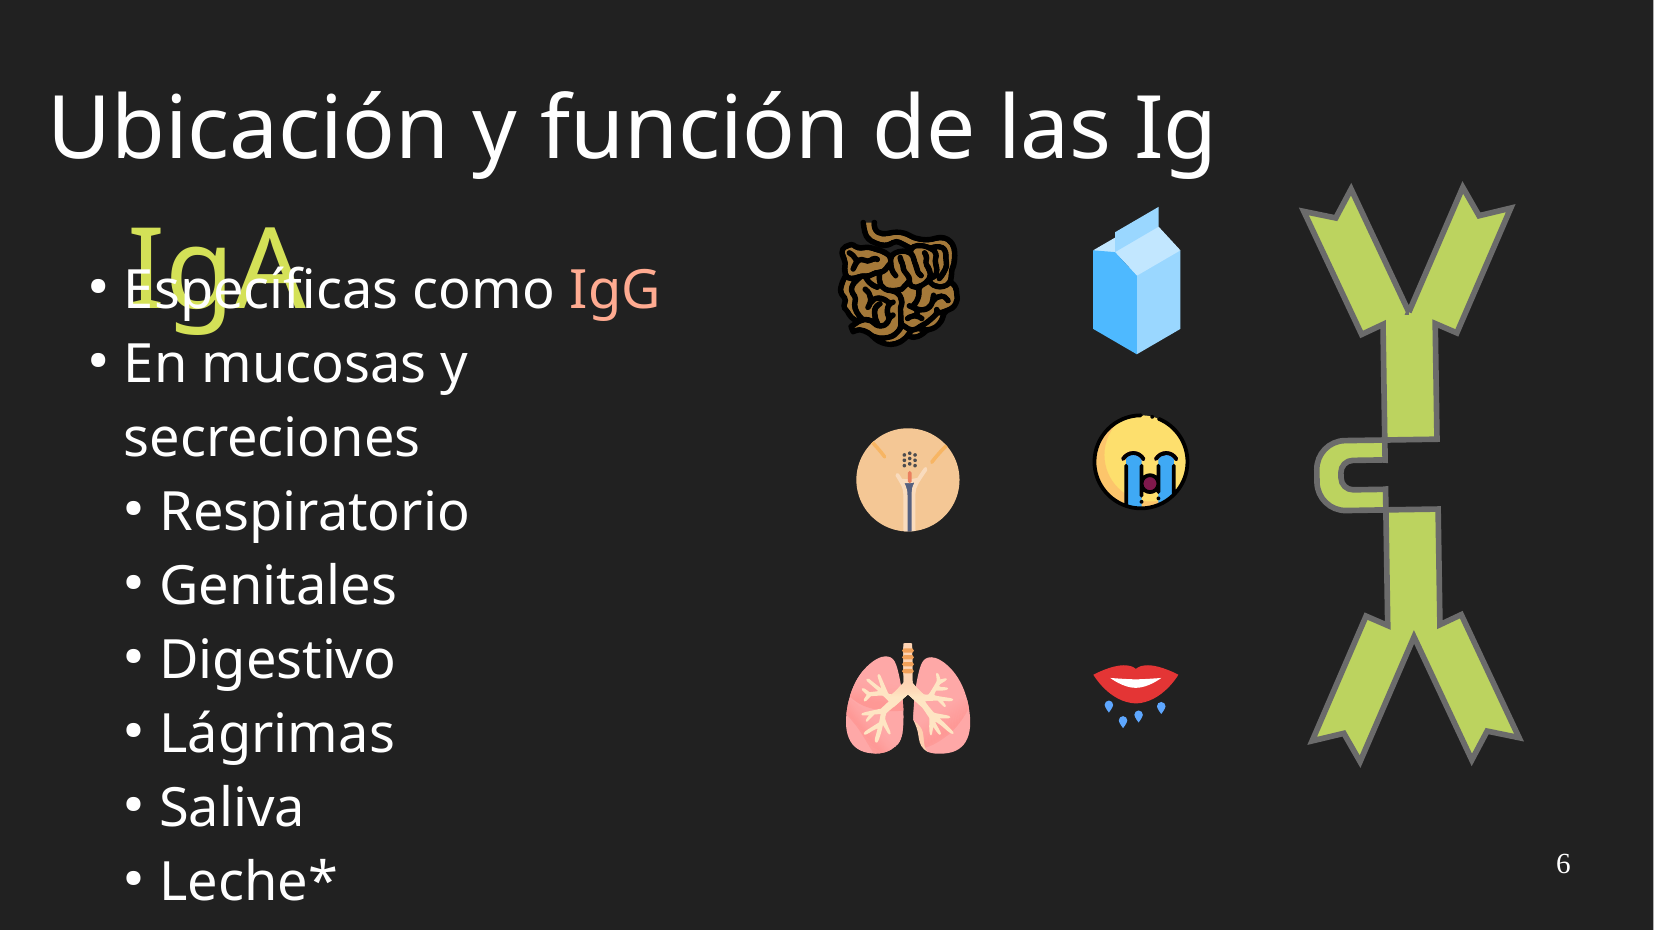

# Ubicación y función de las Ig
IgA
Específicas como IgG
En mucosas y secreciones
Respiratorio
Genitales
Digestivo
Lágrimas
Saliva
Leche*
6